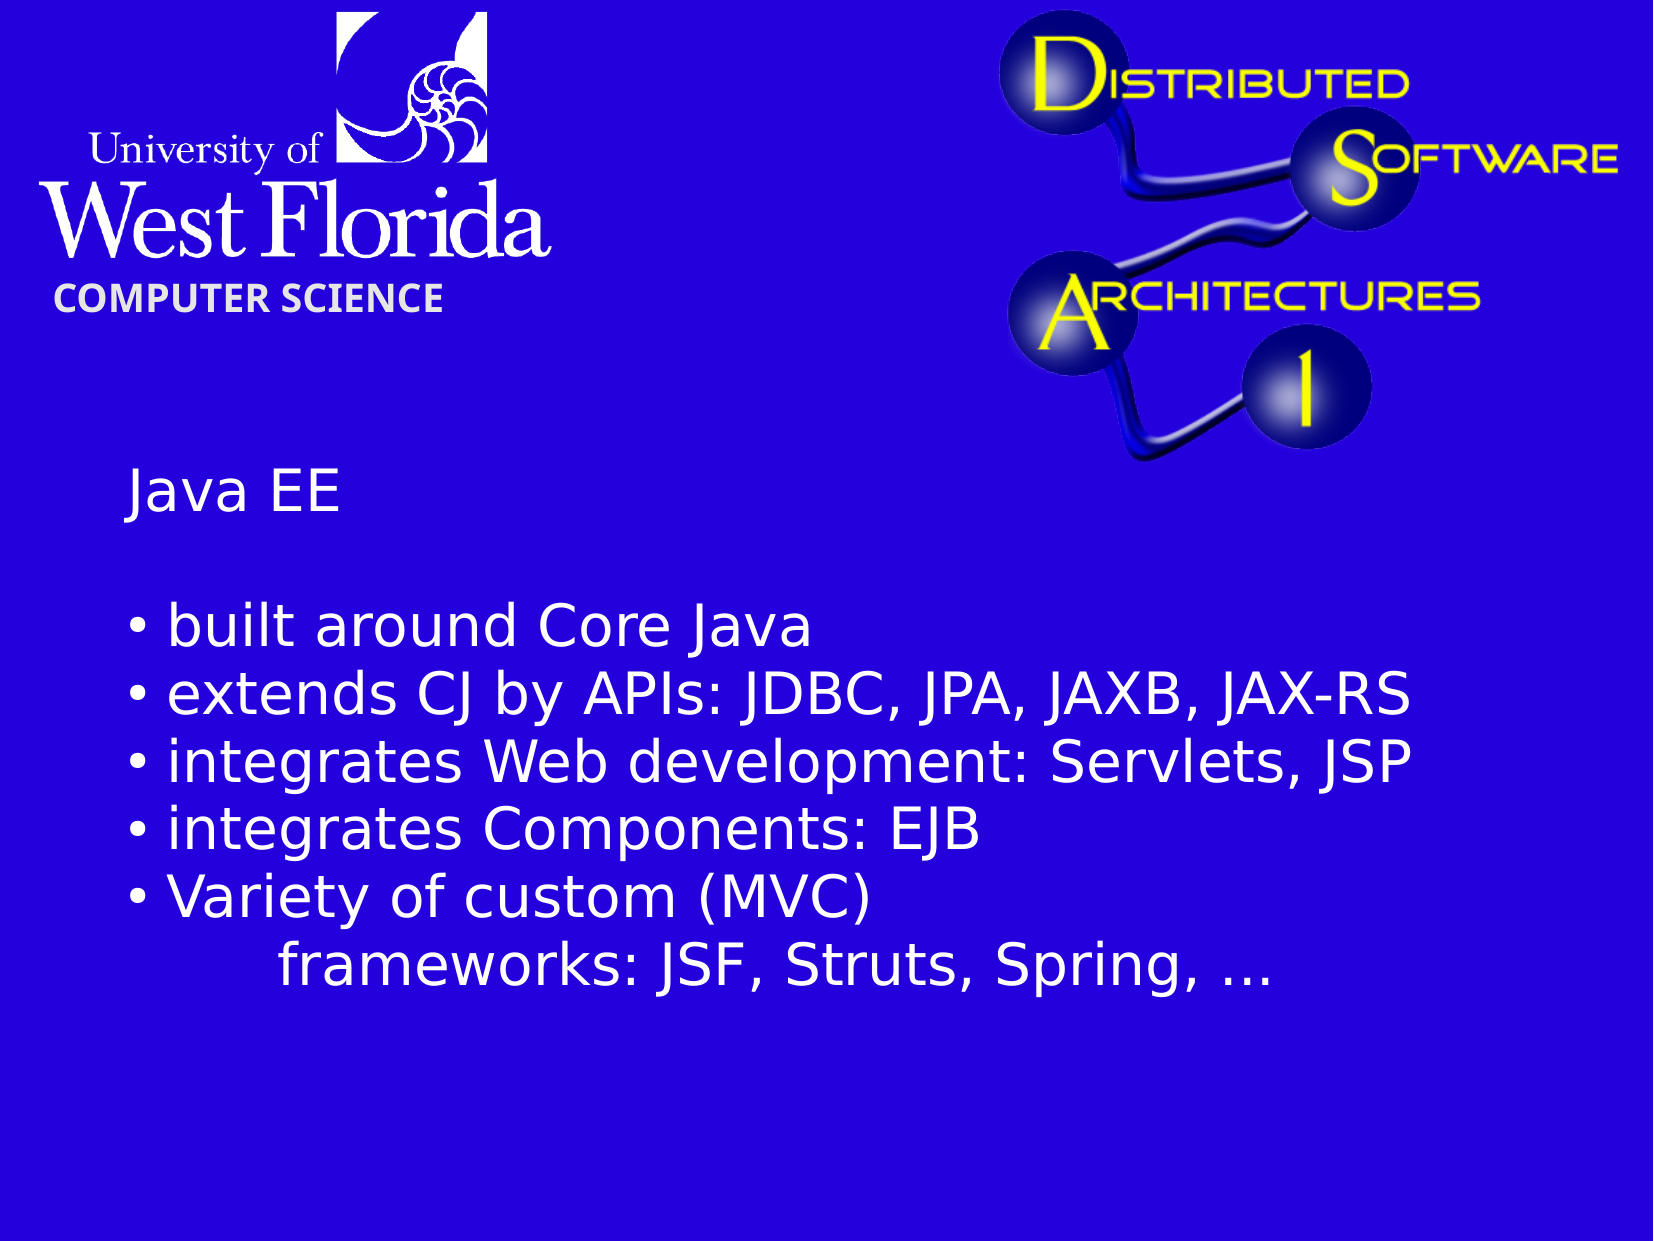

COMPUTER SCIENCE
Java EE
 built around Core Java
 extends CJ by APIs: JDBC, JPA, JAXB, JAX-RS
 integrates Web development: Servlets, JSP
 integrates Components: EJB
 Variety of custom (MVC)
		frameworks: JSF, Struts, Spring, ...